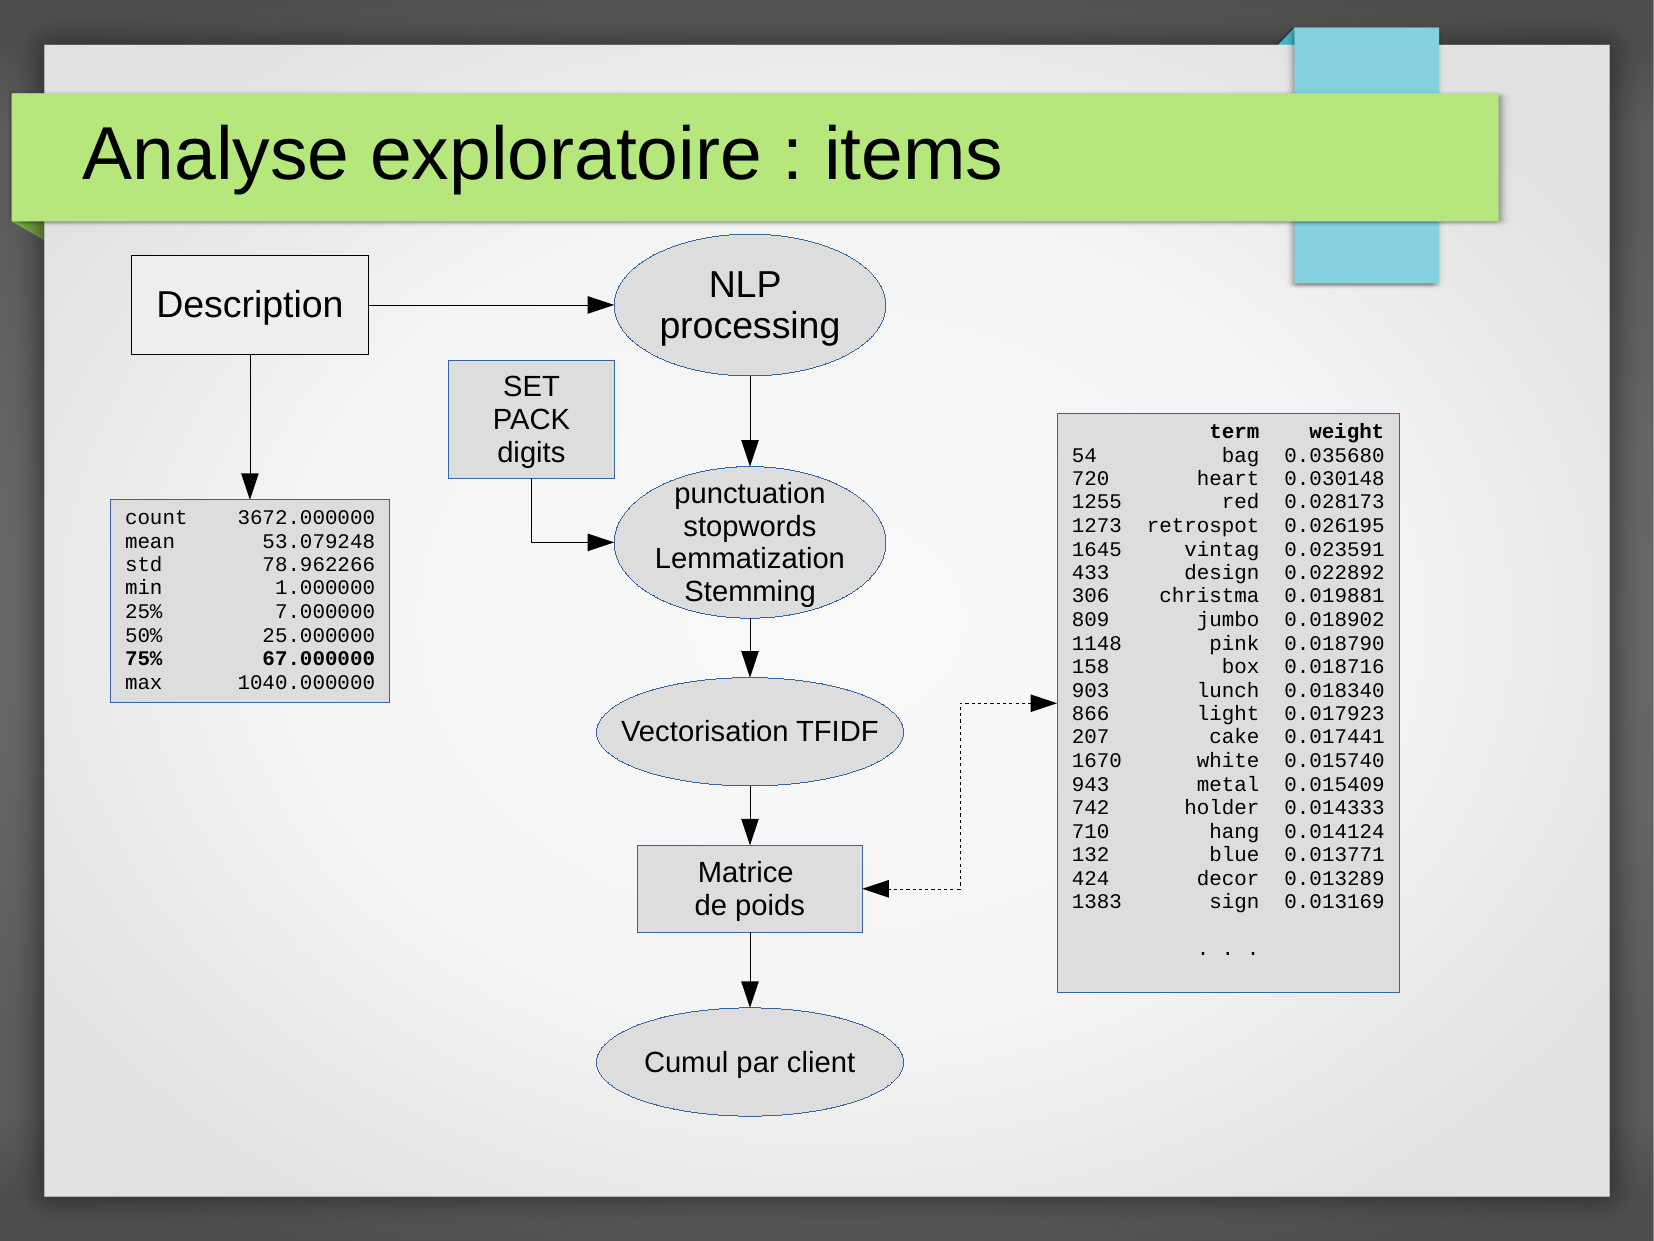

# Analyse exploratoire : items
NLP
processing
Description
SET
PACK
digits
 term weight
54 bag 0.035680
720 heart 0.030148
1255 red 0.028173
1273 retrospot 0.026195
1645 vintag 0.023591
433 design 0.022892
306 christma 0.019881
809 jumbo 0.018902
1148 pink 0.018790
158 box 0.018716
903 lunch 0.018340
866 light 0.017923
207 cake 0.017441
1670 white 0.015740
943 metal 0.015409
742 holder 0.014333
710 hang 0.014124
132 blue 0.013771
424 decor 0.013289
1383 sign 0.013169
. . .
punctuation
stopwords
Lemmatization
Stemming
count 3672.000000
mean 53.079248
std 78.962266
min 1.000000
25% 7.000000
50% 25.000000
75% 67.000000
max 1040.000000
Vectorisation TFIDF
Matrice
de poids
Cumul par client